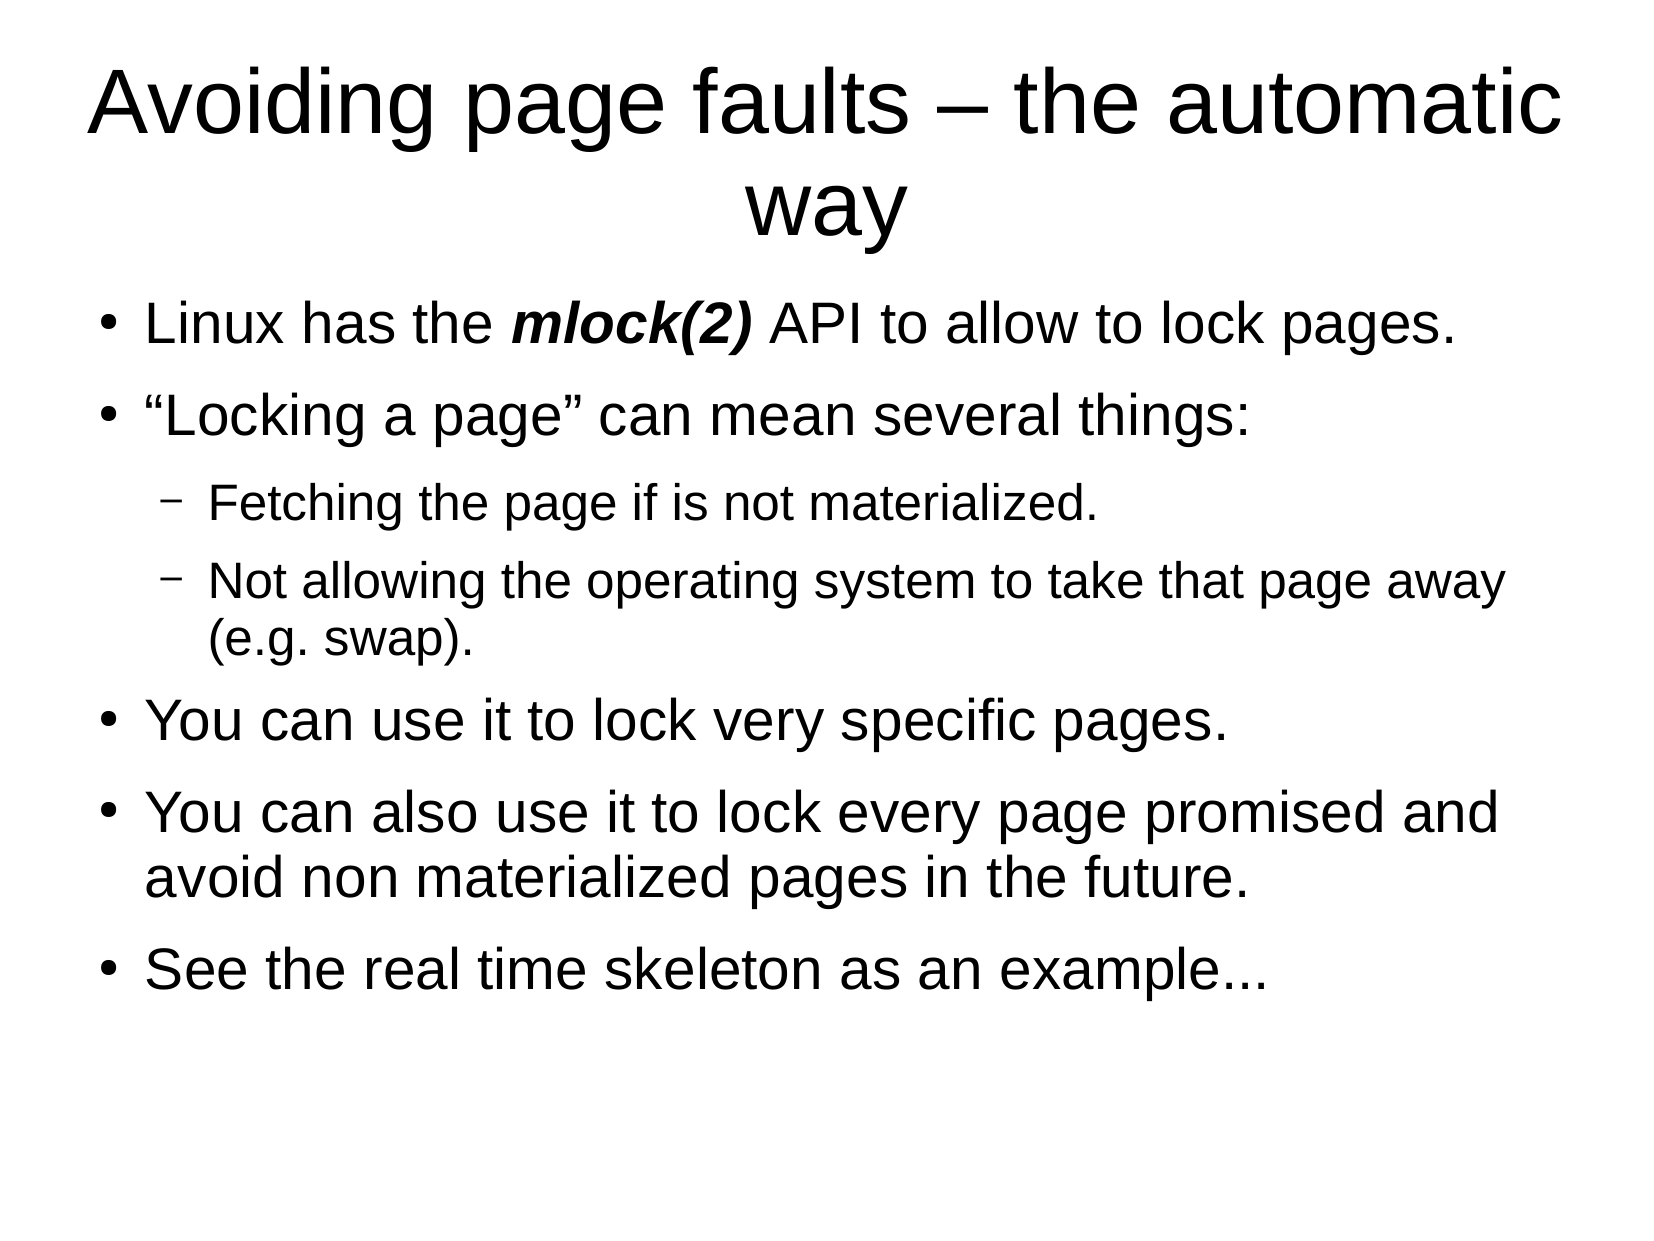

# Avoiding page faults – the automatic way
Linux has the mlock(2) API to allow to lock pages.
“Locking a page” can mean several things:
Fetching the page if is not materialized.
Not allowing the operating system to take that page away (e.g. swap).
You can use it to lock very specific pages.
You can also use it to lock every page promised and avoid non materialized pages in the future.
See the real time skeleton as an example...